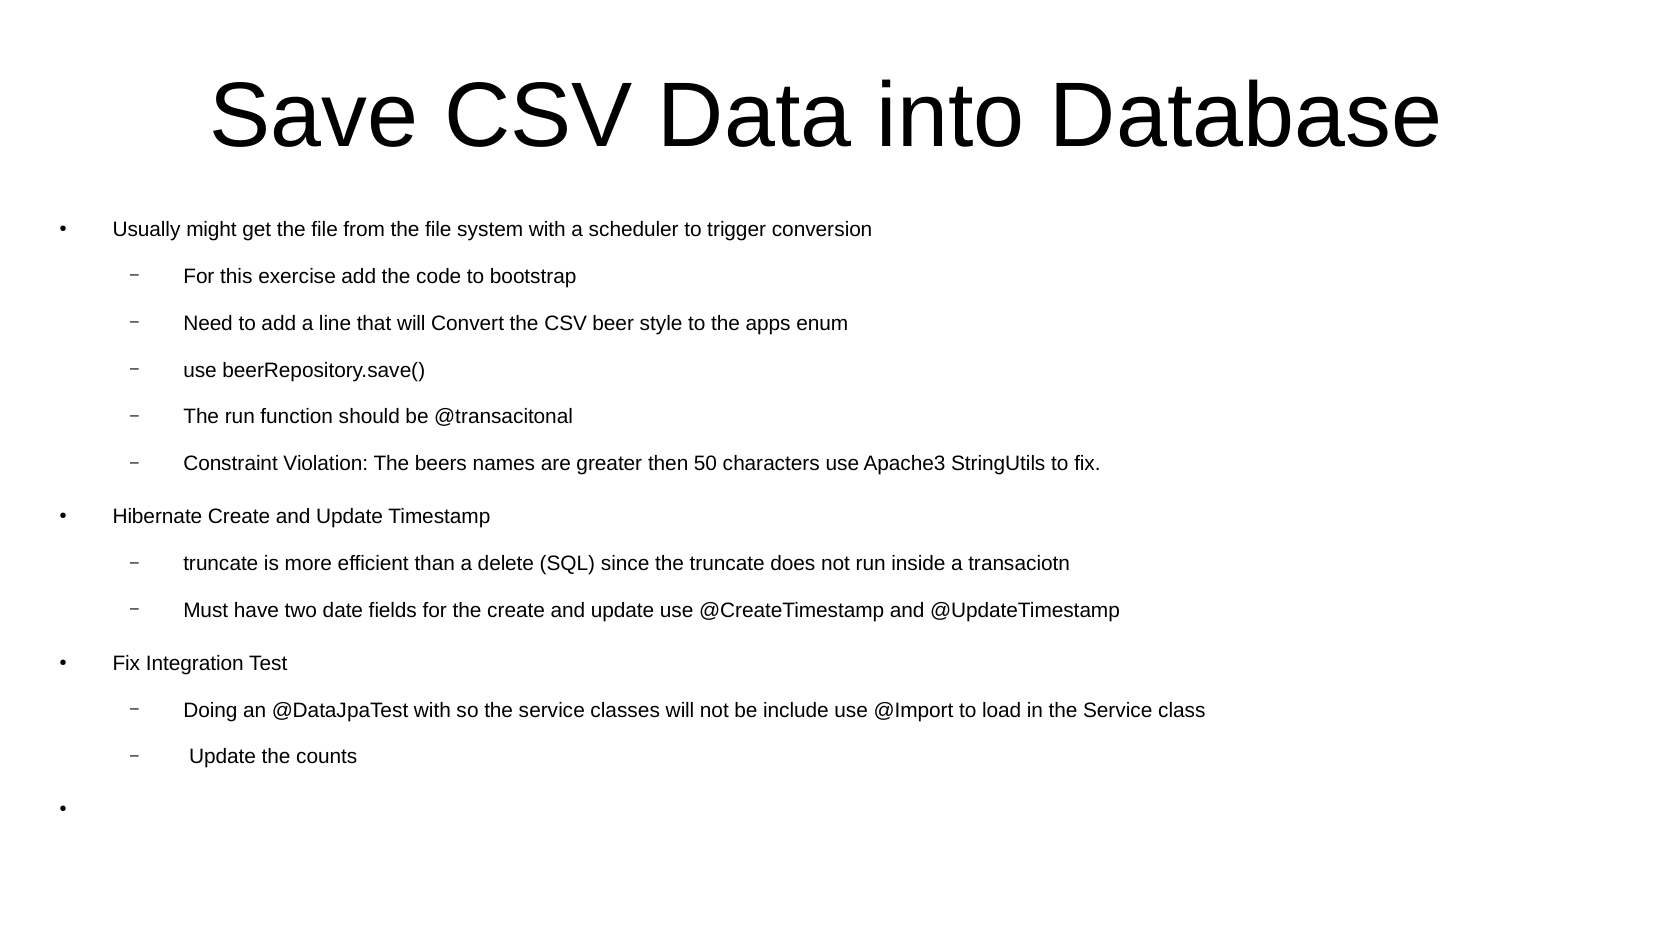

# Save CSV Data into Database
Usually might get the file from the file system with a scheduler to trigger conversion
For this exercise add the code to bootstrap
Need to add a line that will Convert the CSV beer style to the apps enum
use beerRepository.save()
The run function should be @transacitonal
Constraint Violation: The beers names are greater then 50 characters use Apache3 StringUtils to fix.
Hibernate Create and Update Timestamp
truncate is more efficient than a delete (SQL) since the truncate does not run inside a transaciotn
Must have two date fields for the create and update use @CreateTimestamp and @UpdateTimestamp
Fix Integration Test
Doing an @DataJpaTest with so the service classes will not be include use @Import to load in the Service class
 Update the counts